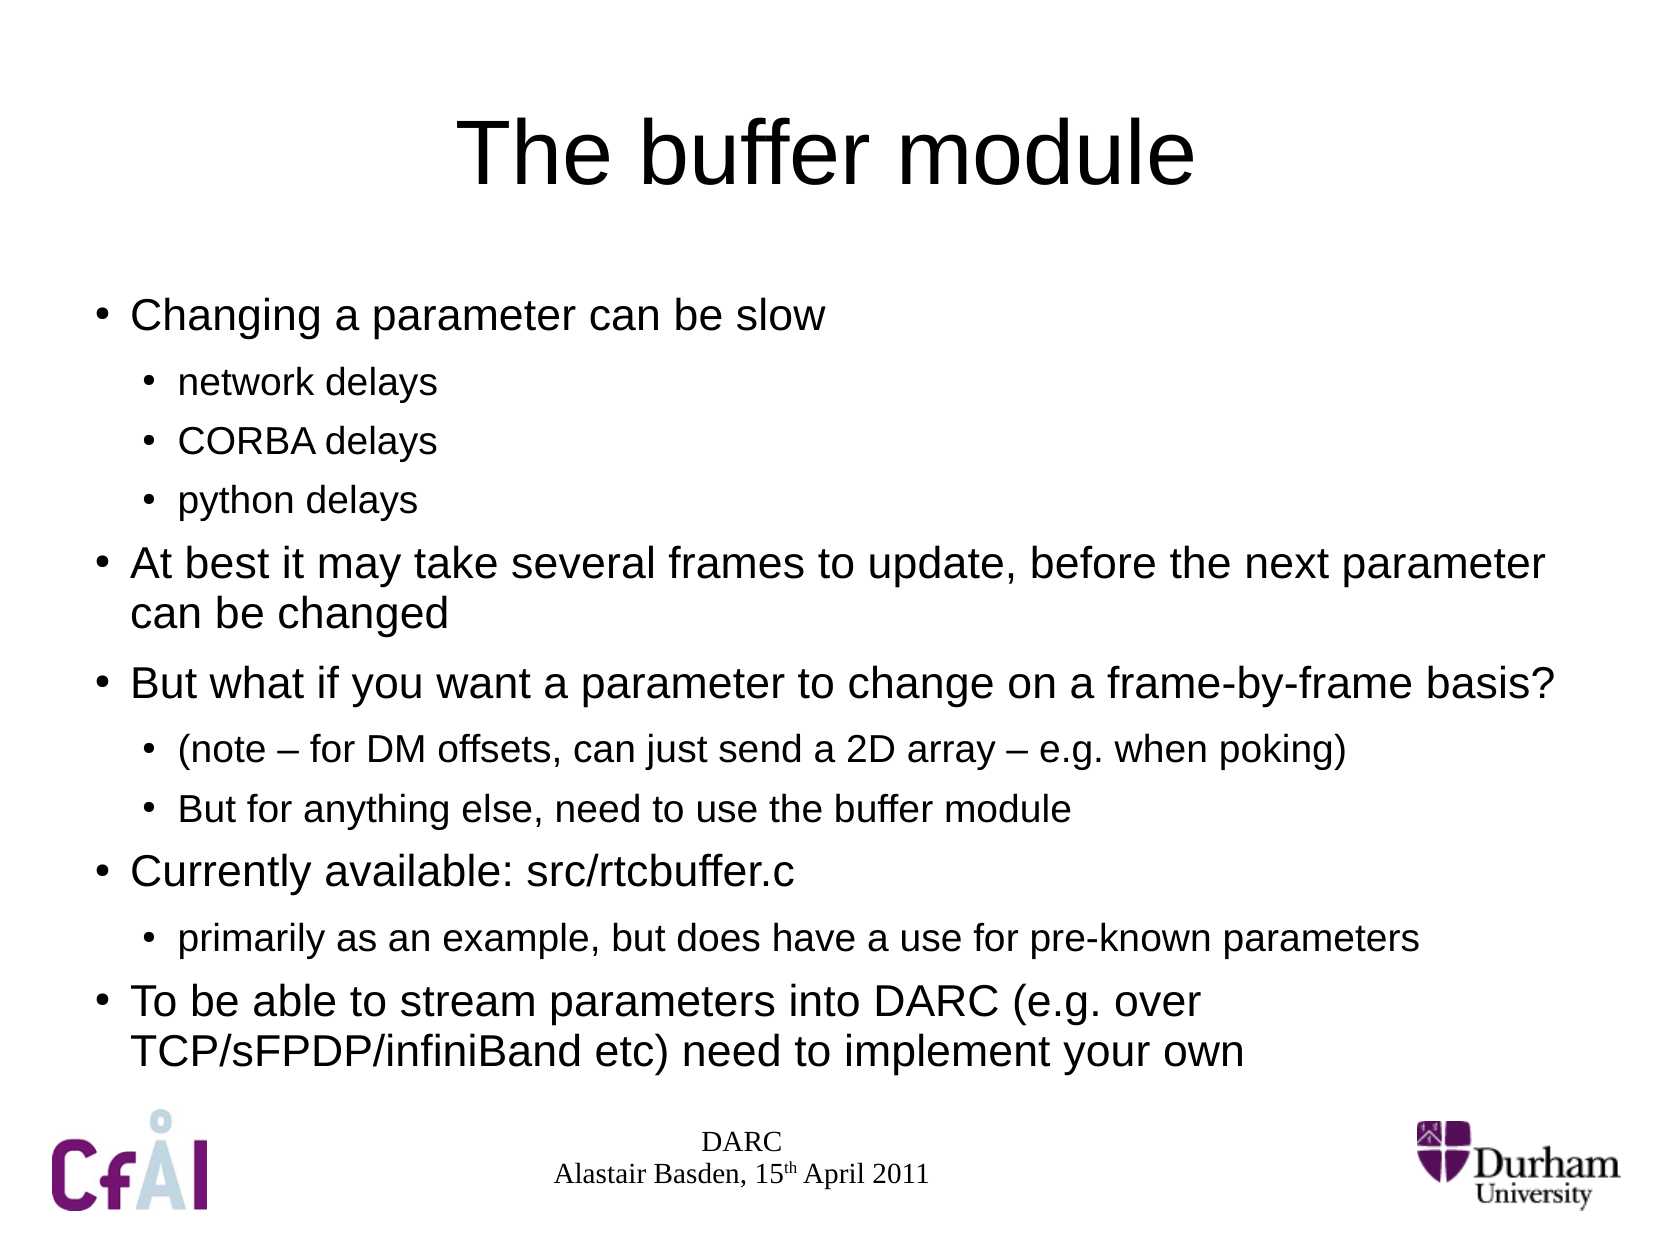

# The buffer module
Changing a parameter can be slow
network delays
CORBA delays
python delays
At best it may take several frames to update, before the next parameter can be changed
But what if you want a parameter to change on a frame-by-frame basis?
(note – for DM offsets, can just send a 2D array – e.g. when poking)
But for anything else, need to use the buffer module
Currently available: src/rtcbuffer.c
primarily as an example, but does have a use for pre-known parameters
To be able to stream parameters into DARC (e.g. over TCP/sFPDP/infiniBand etc) need to implement your own